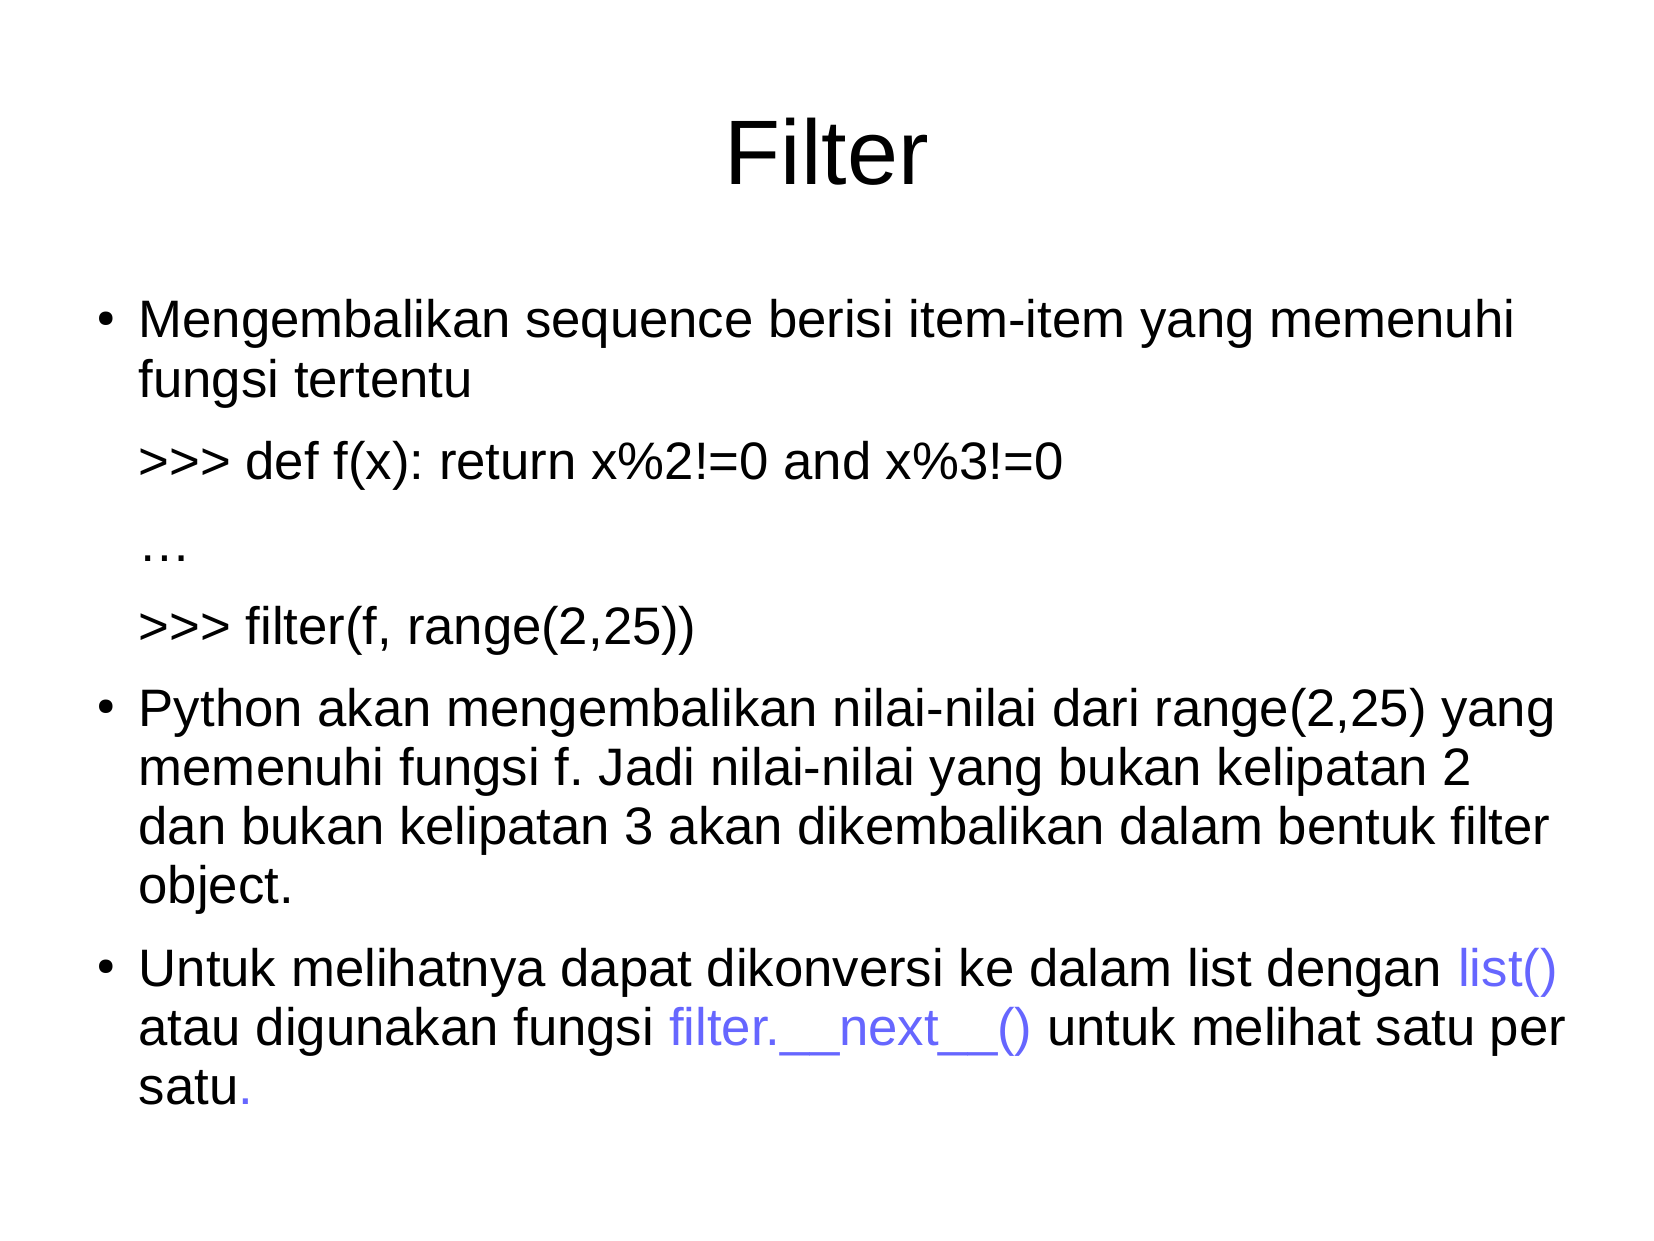

# Filter
Mengembalikan sequence berisi item-item yang memenuhi fungsi tertentu
>>> def f(x): return x%2!=0 and x%3!=0
…
>>> filter(f, range(2,25))
Python akan mengembalikan nilai-nilai dari range(2,25) yang memenuhi fungsi f. Jadi nilai-nilai yang bukan kelipatan 2 dan bukan kelipatan 3 akan dikembalikan dalam bentuk filter object.
Untuk melihatnya dapat dikonversi ke dalam list dengan list() atau digunakan fungsi filter.__next__() untuk melihat satu per satu.